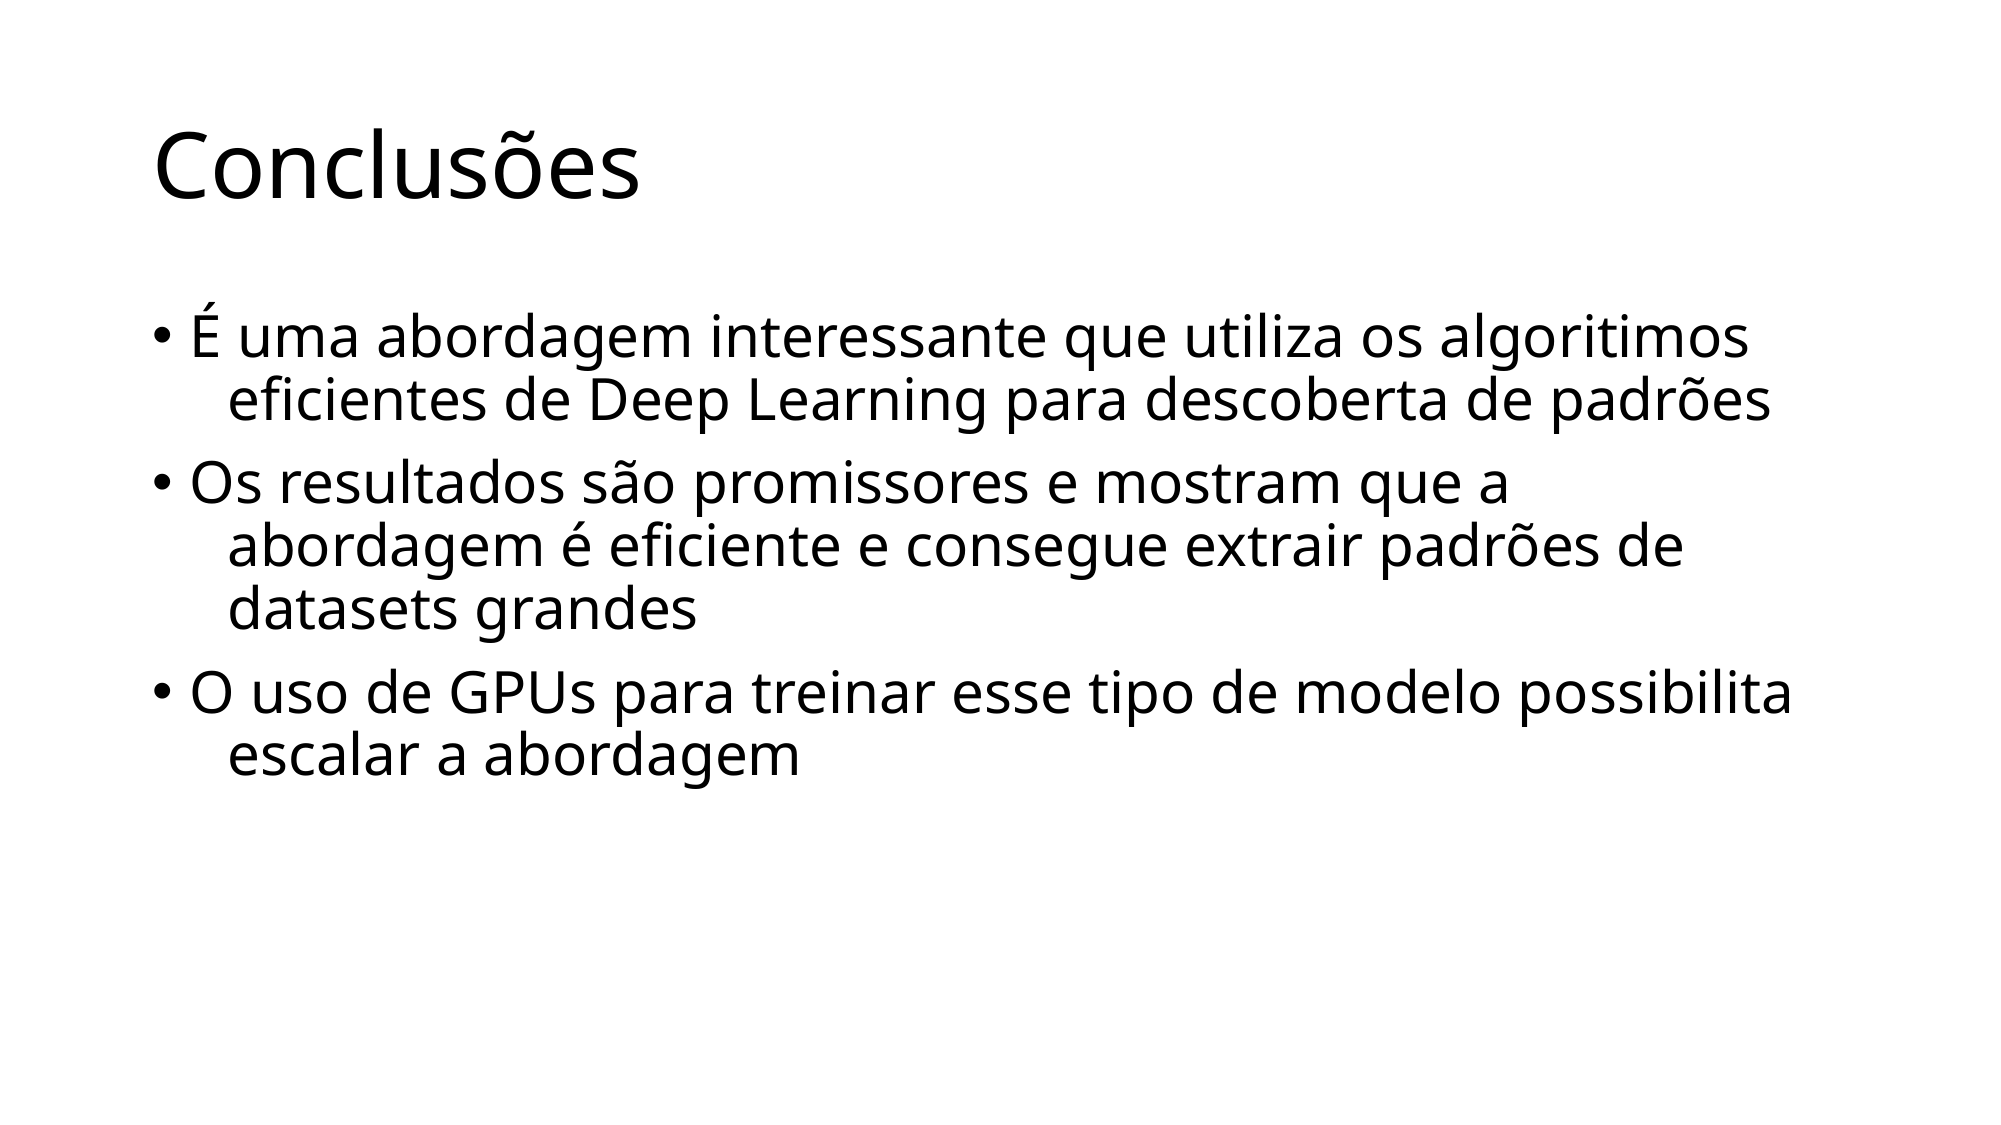

# Conclusões
É uma abordagem interessante que utiliza os algoritimos eficientes de Deep Learning para descoberta de padrões
Os resultados são promissores e mostram que a abordagem é eficiente e consegue extrair padrões de datasets grandes
O uso de GPUs para treinar esse tipo de modelo possibilita escalar a abordagem